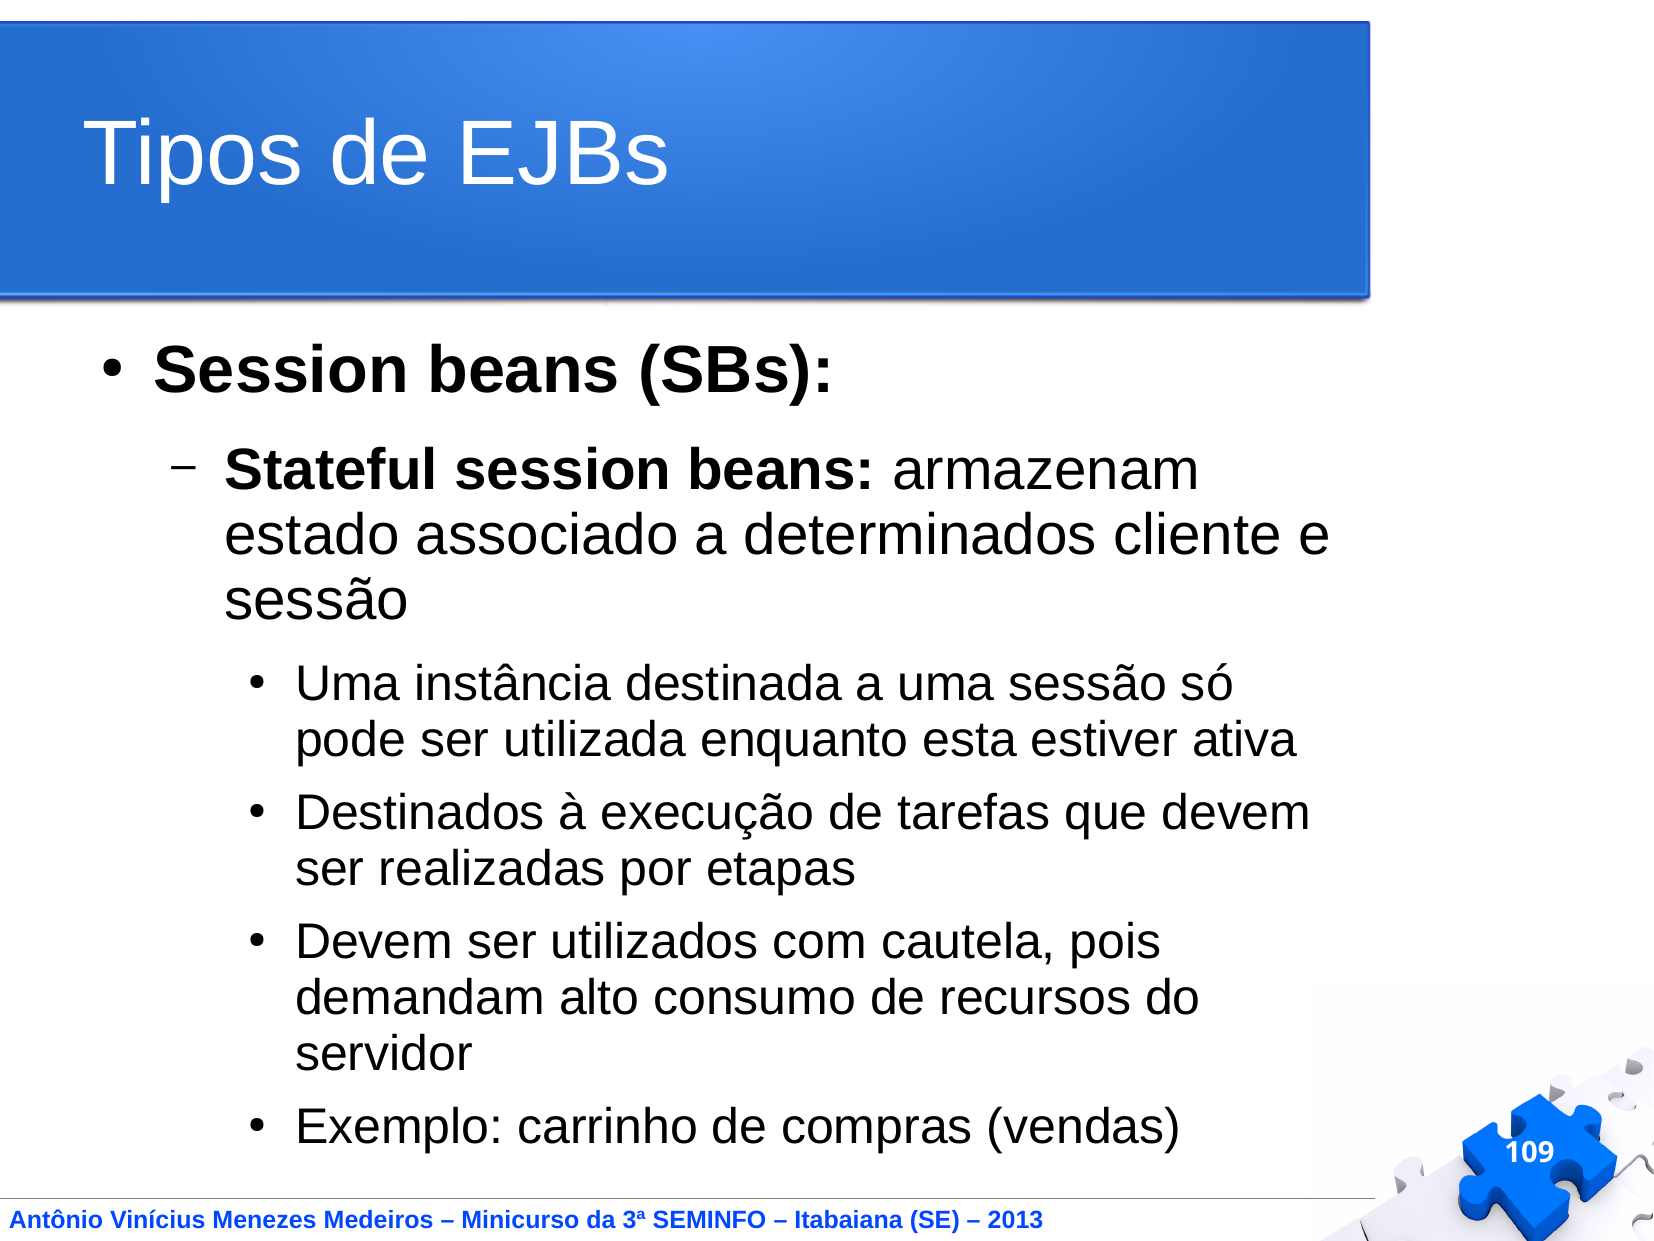

# Tipos de EJBs
Session beans (SBs):
Stateful session beans: armazenam estado associado a determinados cliente e sessão
Uma instância destinada a uma sessão só pode ser utilizada enquanto esta estiver ativa
Destinados à execução de tarefas que devem ser realizadas por etapas
Devem ser utilizados com cautela, pois demandam alto consumo de recursos do servidor
Exemplo: carrinho de compras (vendas)
109